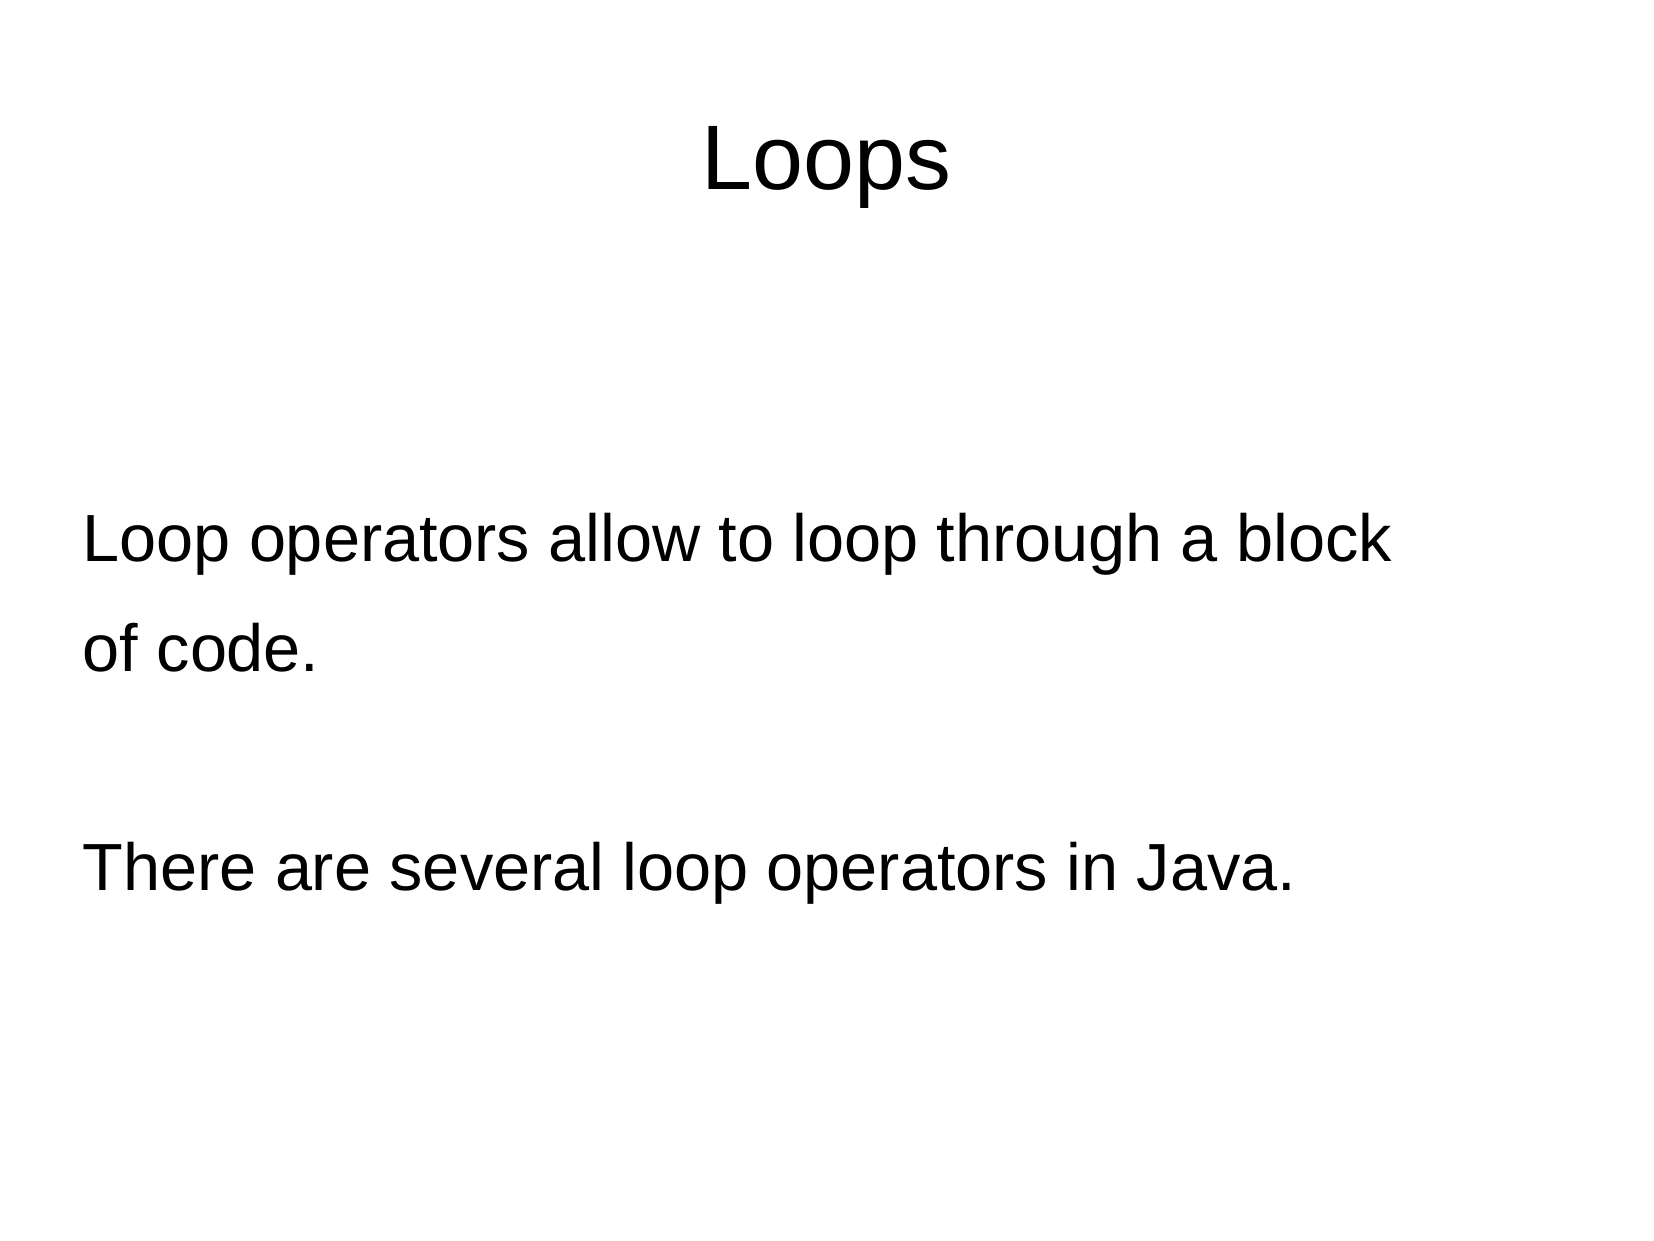

# Loops
Loop operators allow to loop through a block
of code.
There are several loop operators in Java.